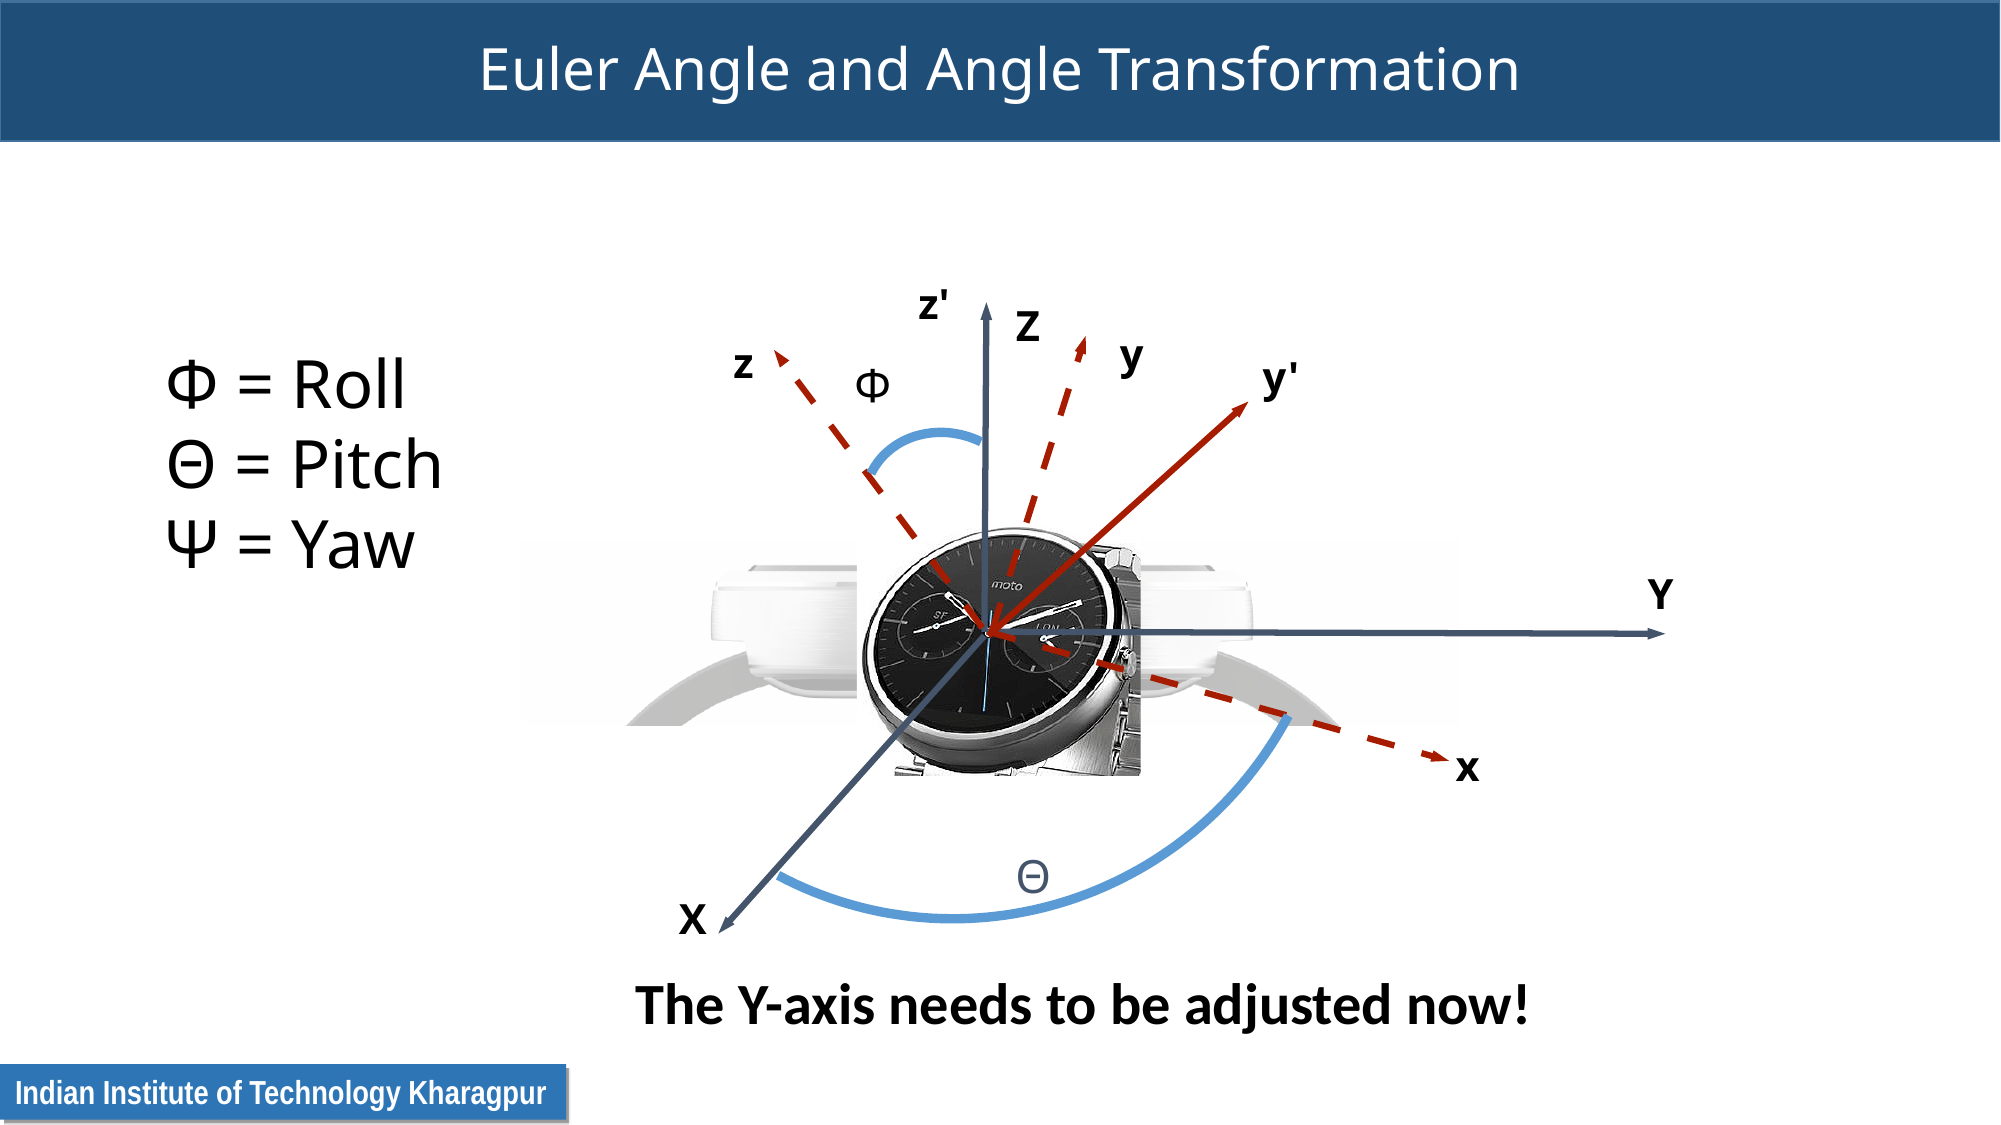

# Euler Angle and Angle Transformation
z'
Z
y
z
Φ = Roll
Θ = Pitch
Ψ = Yaw
y'
Φ
Y
x
Θ
X
The Y-axis needs to be adjusted now!